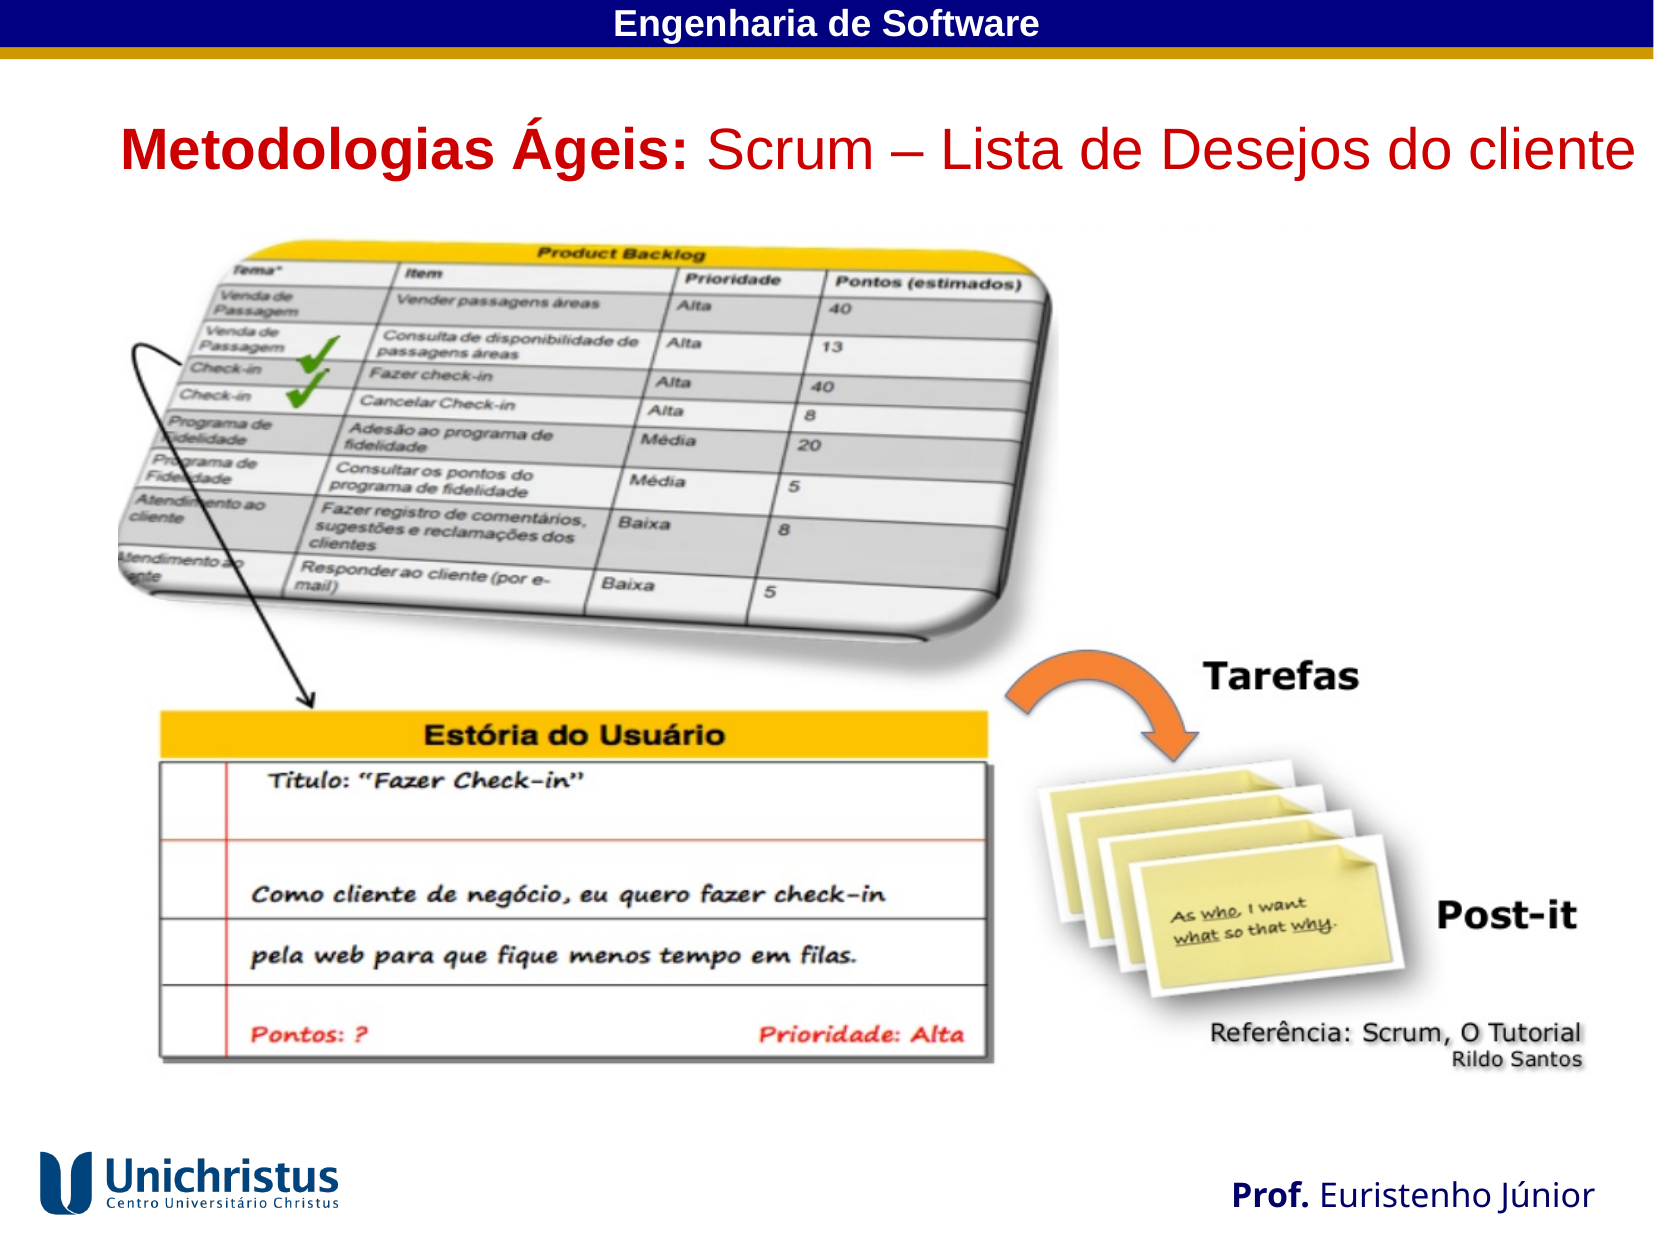

Engenharia de Software
Metodologias Ágeis: Scrum – Lista de Desejos do cliente
Prof. Euristenho Júnior